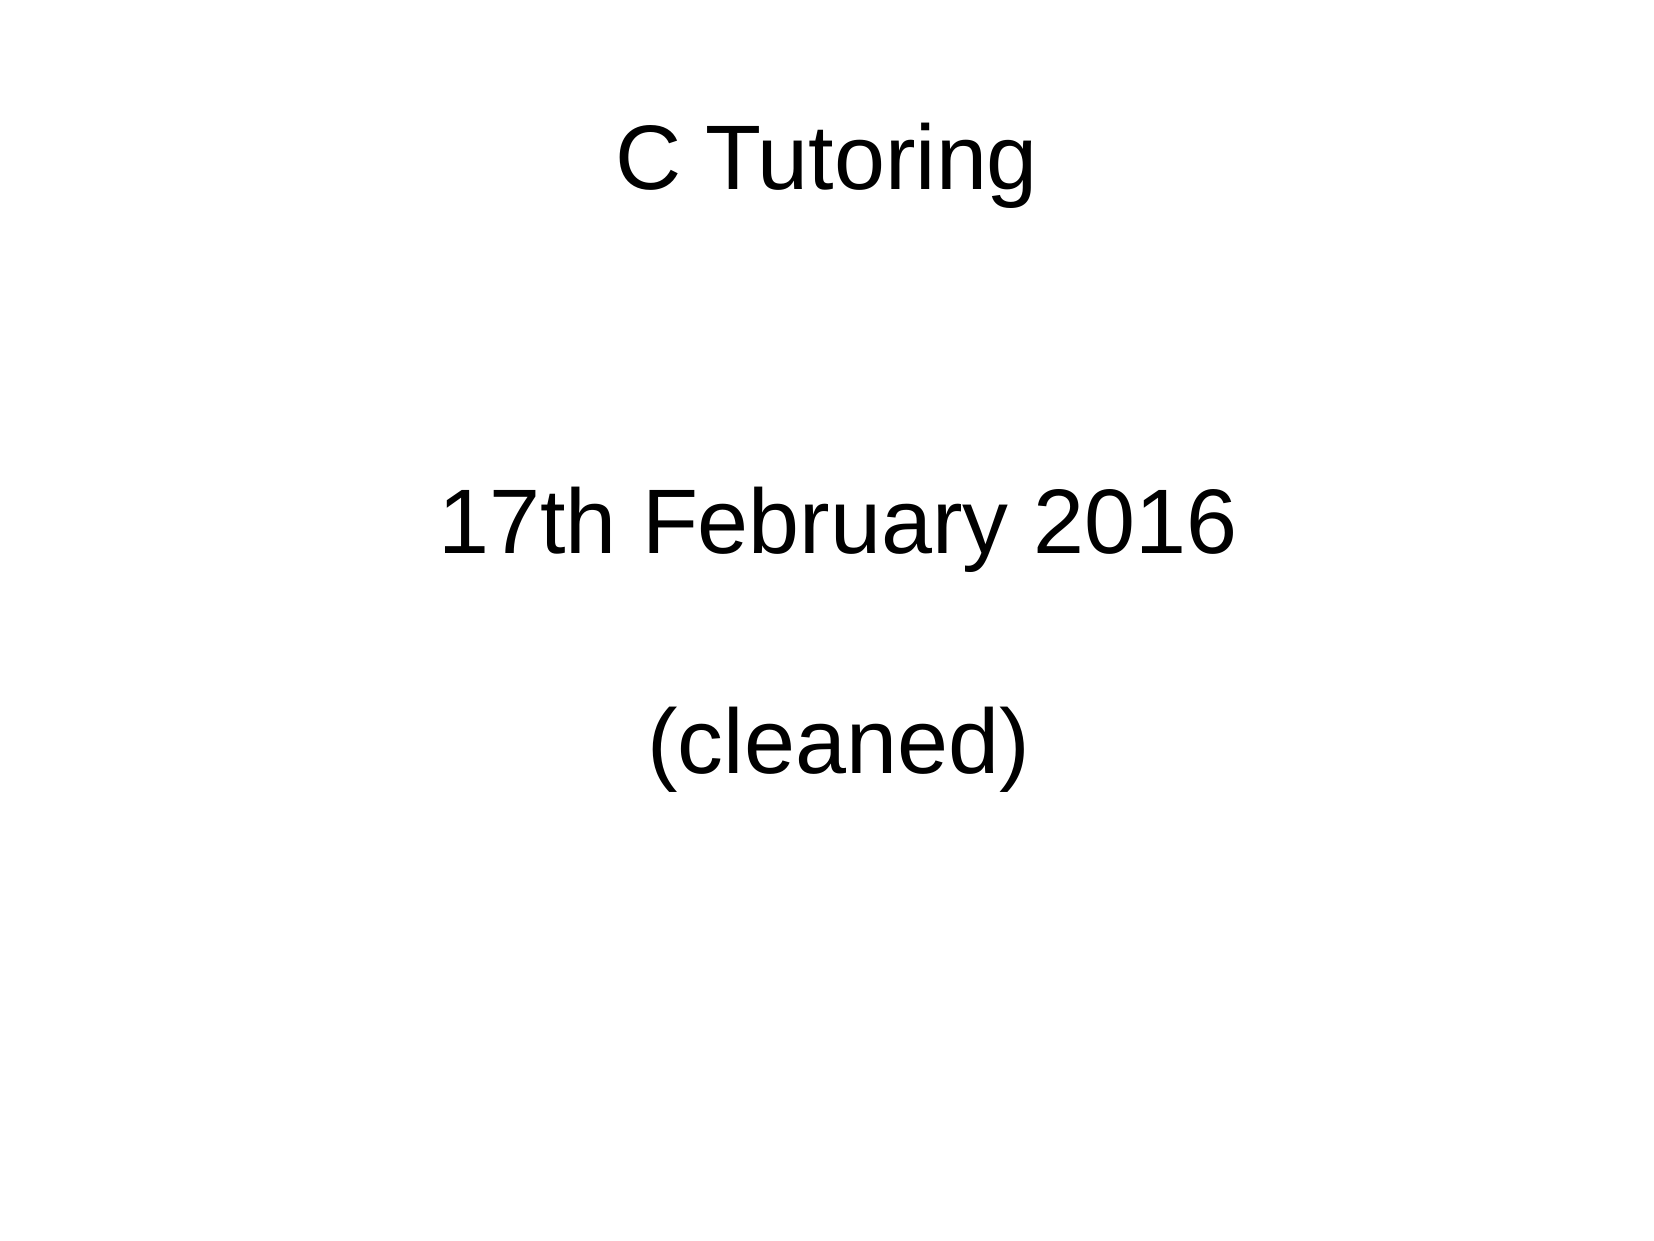

# C Tutoring
17th February 2016
(cleaned)